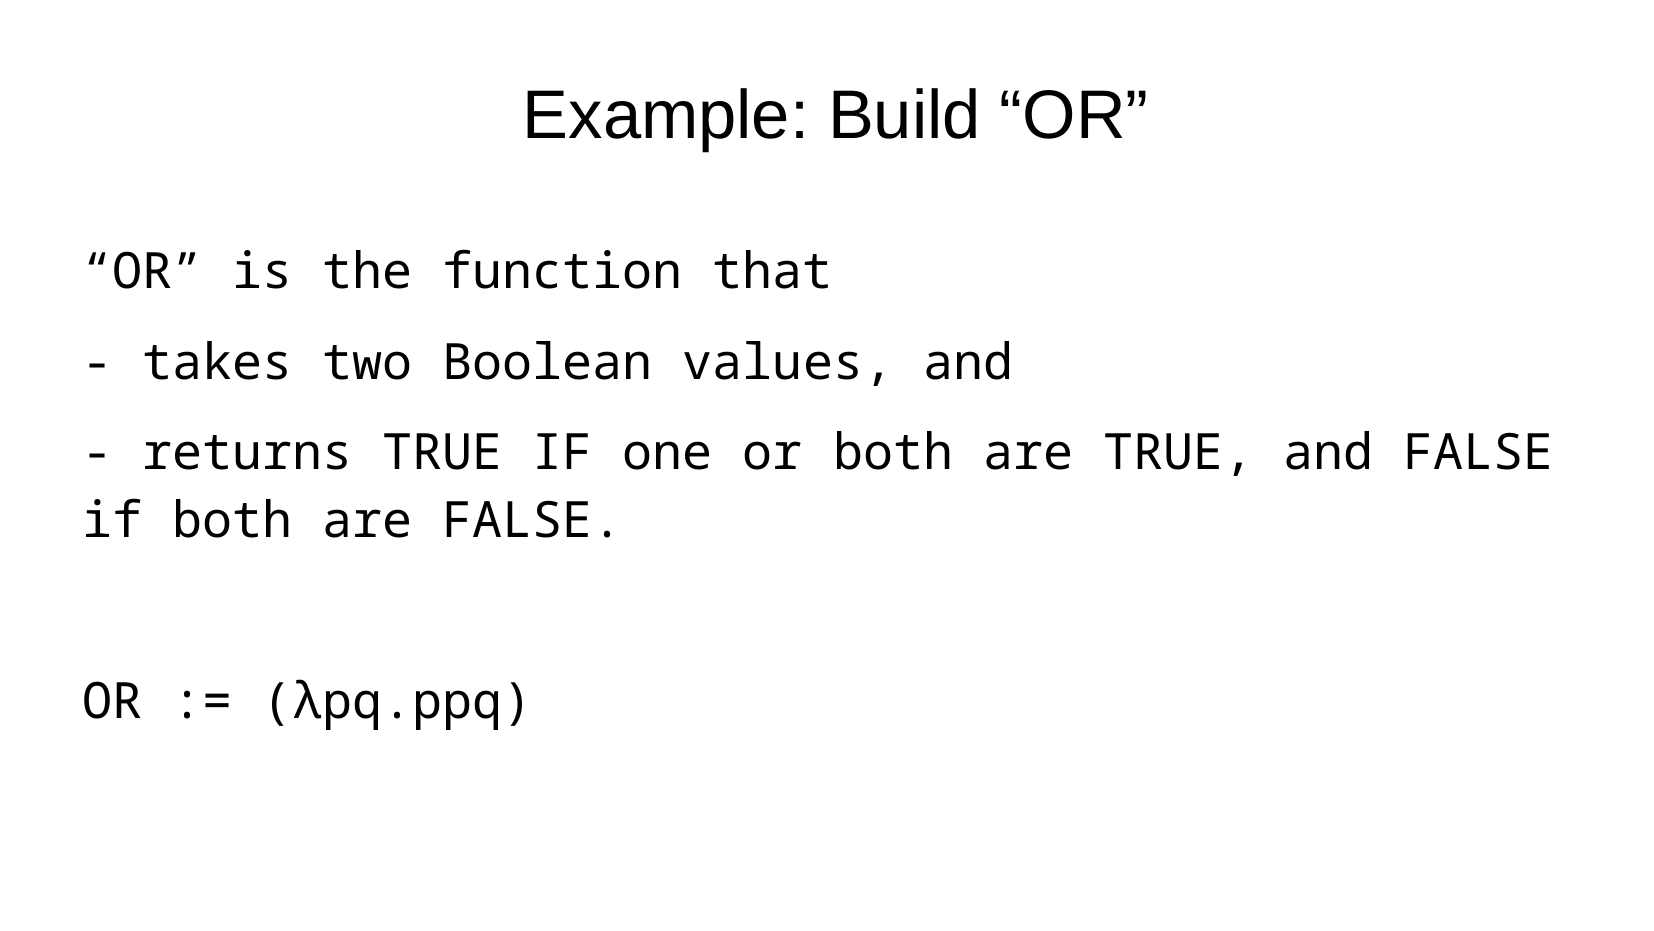

# Example: Build “OR”
“OR” is the function that
- takes two Boolean values, and
- returns TRUE IF one or both are TRUE, and FALSE if both are FALSE.
OR := (λpq.ppq)